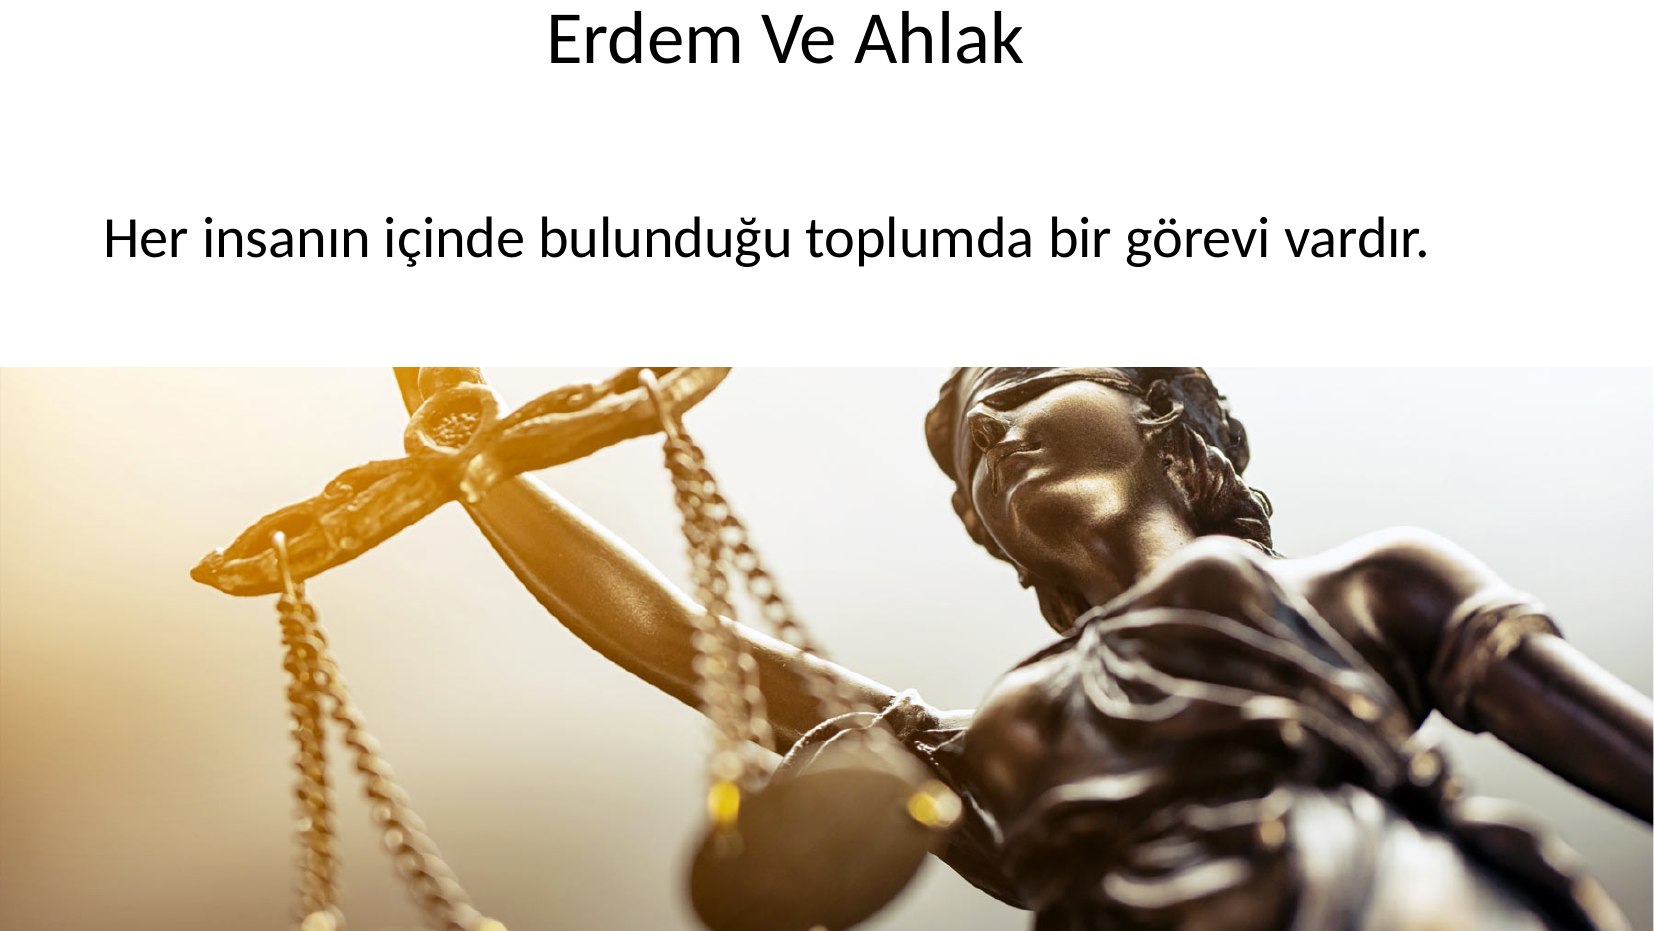

Erdem Ve Ahlak
Her insanın içinde bulunduğu toplumda bir görevi vardır.